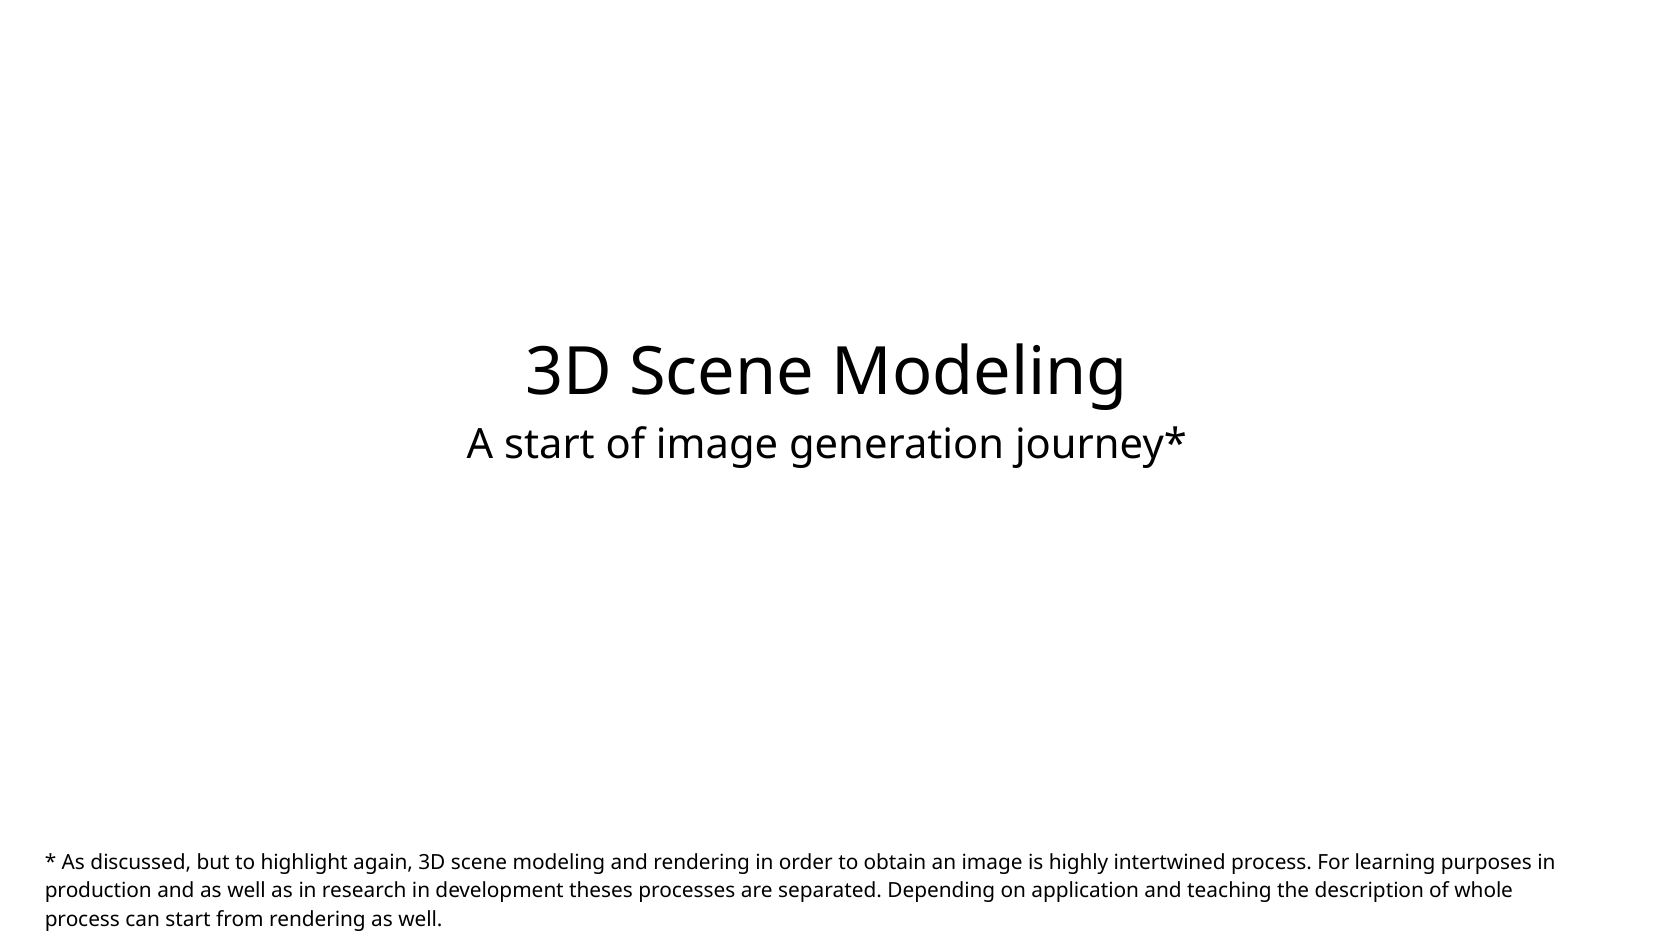

# 3D Scene Modeling
A start of image generation journey*
* As discussed, but to highlight again, 3D scene modeling and rendering in order to obtain an image is highly intertwined process. For learning purposes in production and as well as in research in development theses processes are separated. Depending on application and teaching the description of whole process can start from rendering as well.